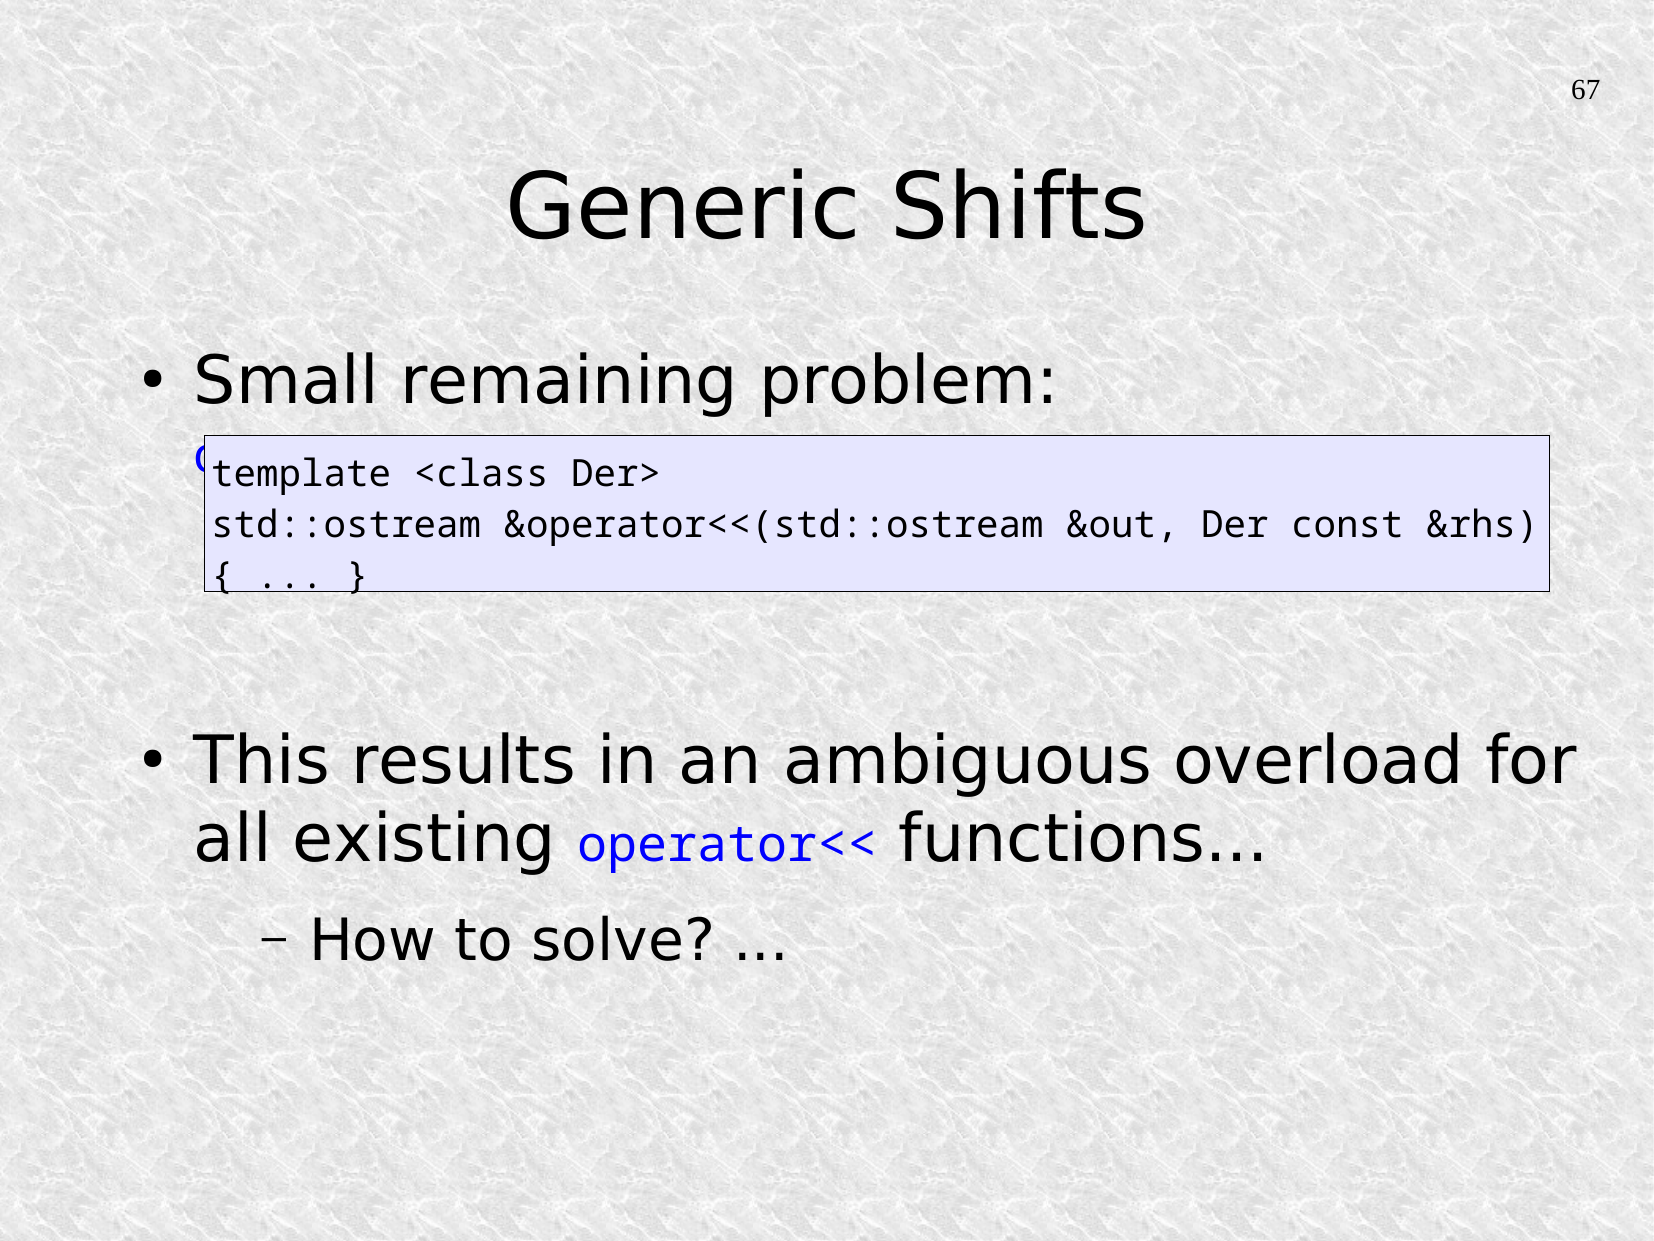

67
# Generic Shifts
Small remaining problem: operator<<(ostream)
This results in an ambiguous overload for all existing operator<< functions...
How to solve? ...
template <class Der>
std::ostream &operator<<(std::ostream &out, Der const &rhs)
{ ... }